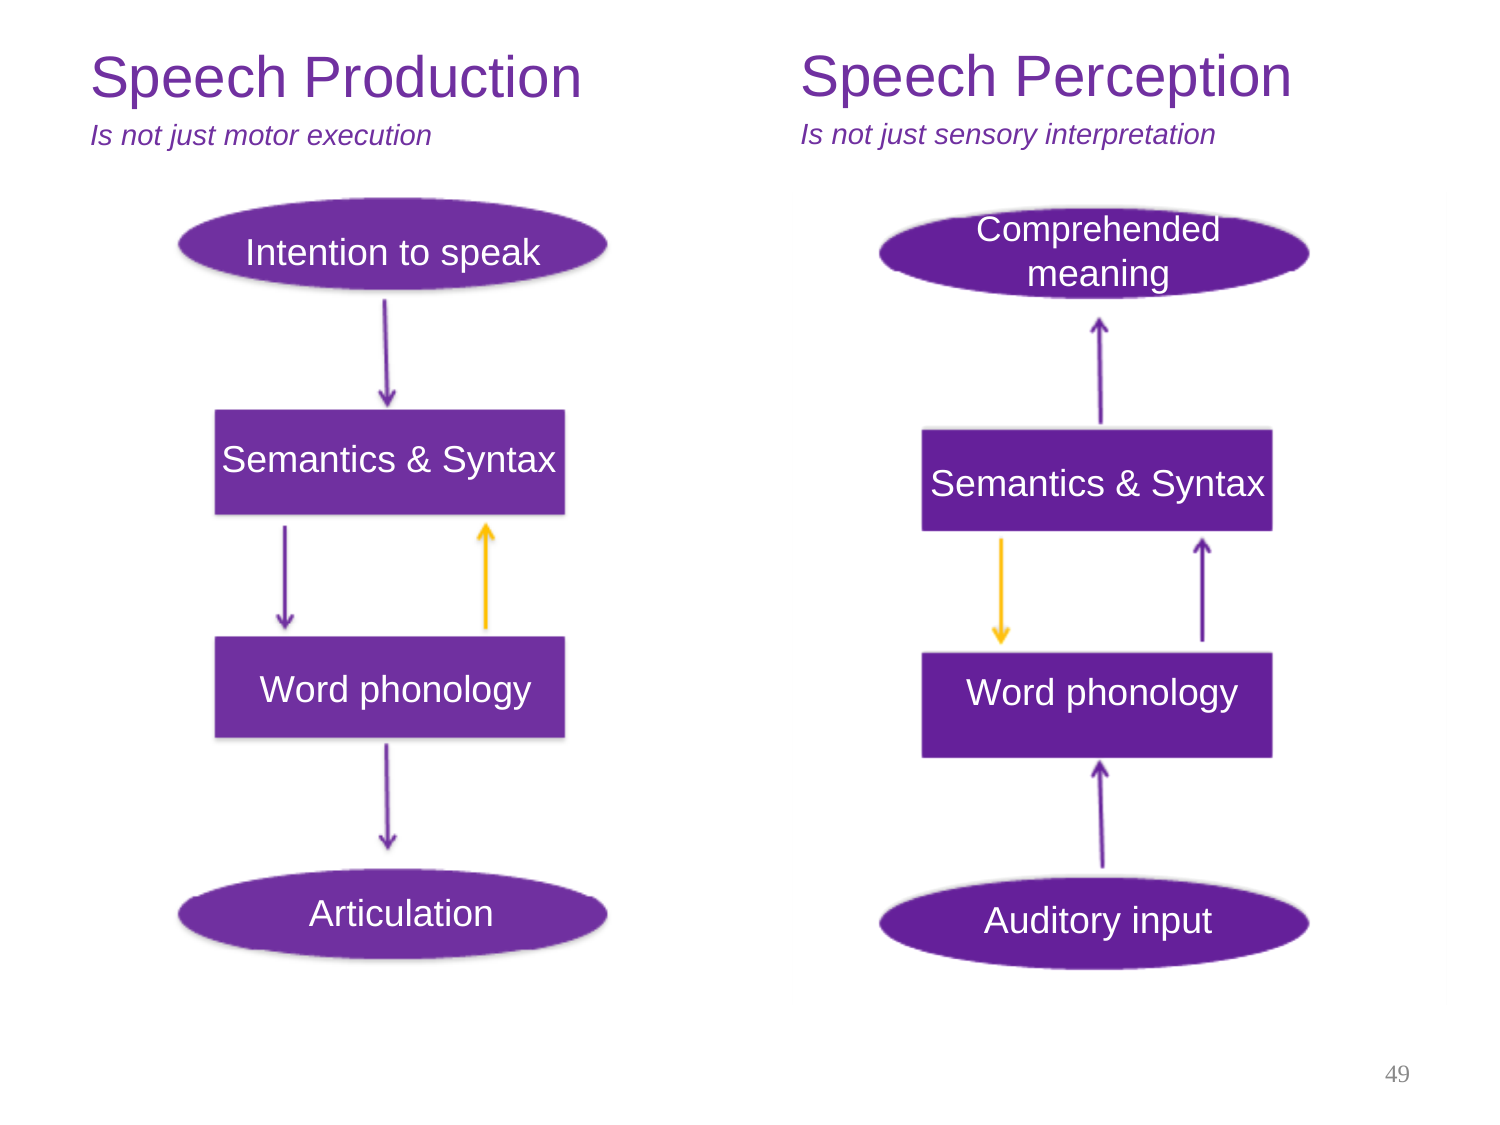

Speech Perception
Is not just sensory interpretation
# Speech Production
Is not just motor execution
Comprehended meaning
Intention to speak
Semantics & Syntax
Semantics & Syntax
Word phonology
Word phonology
Articulation
Auditory input